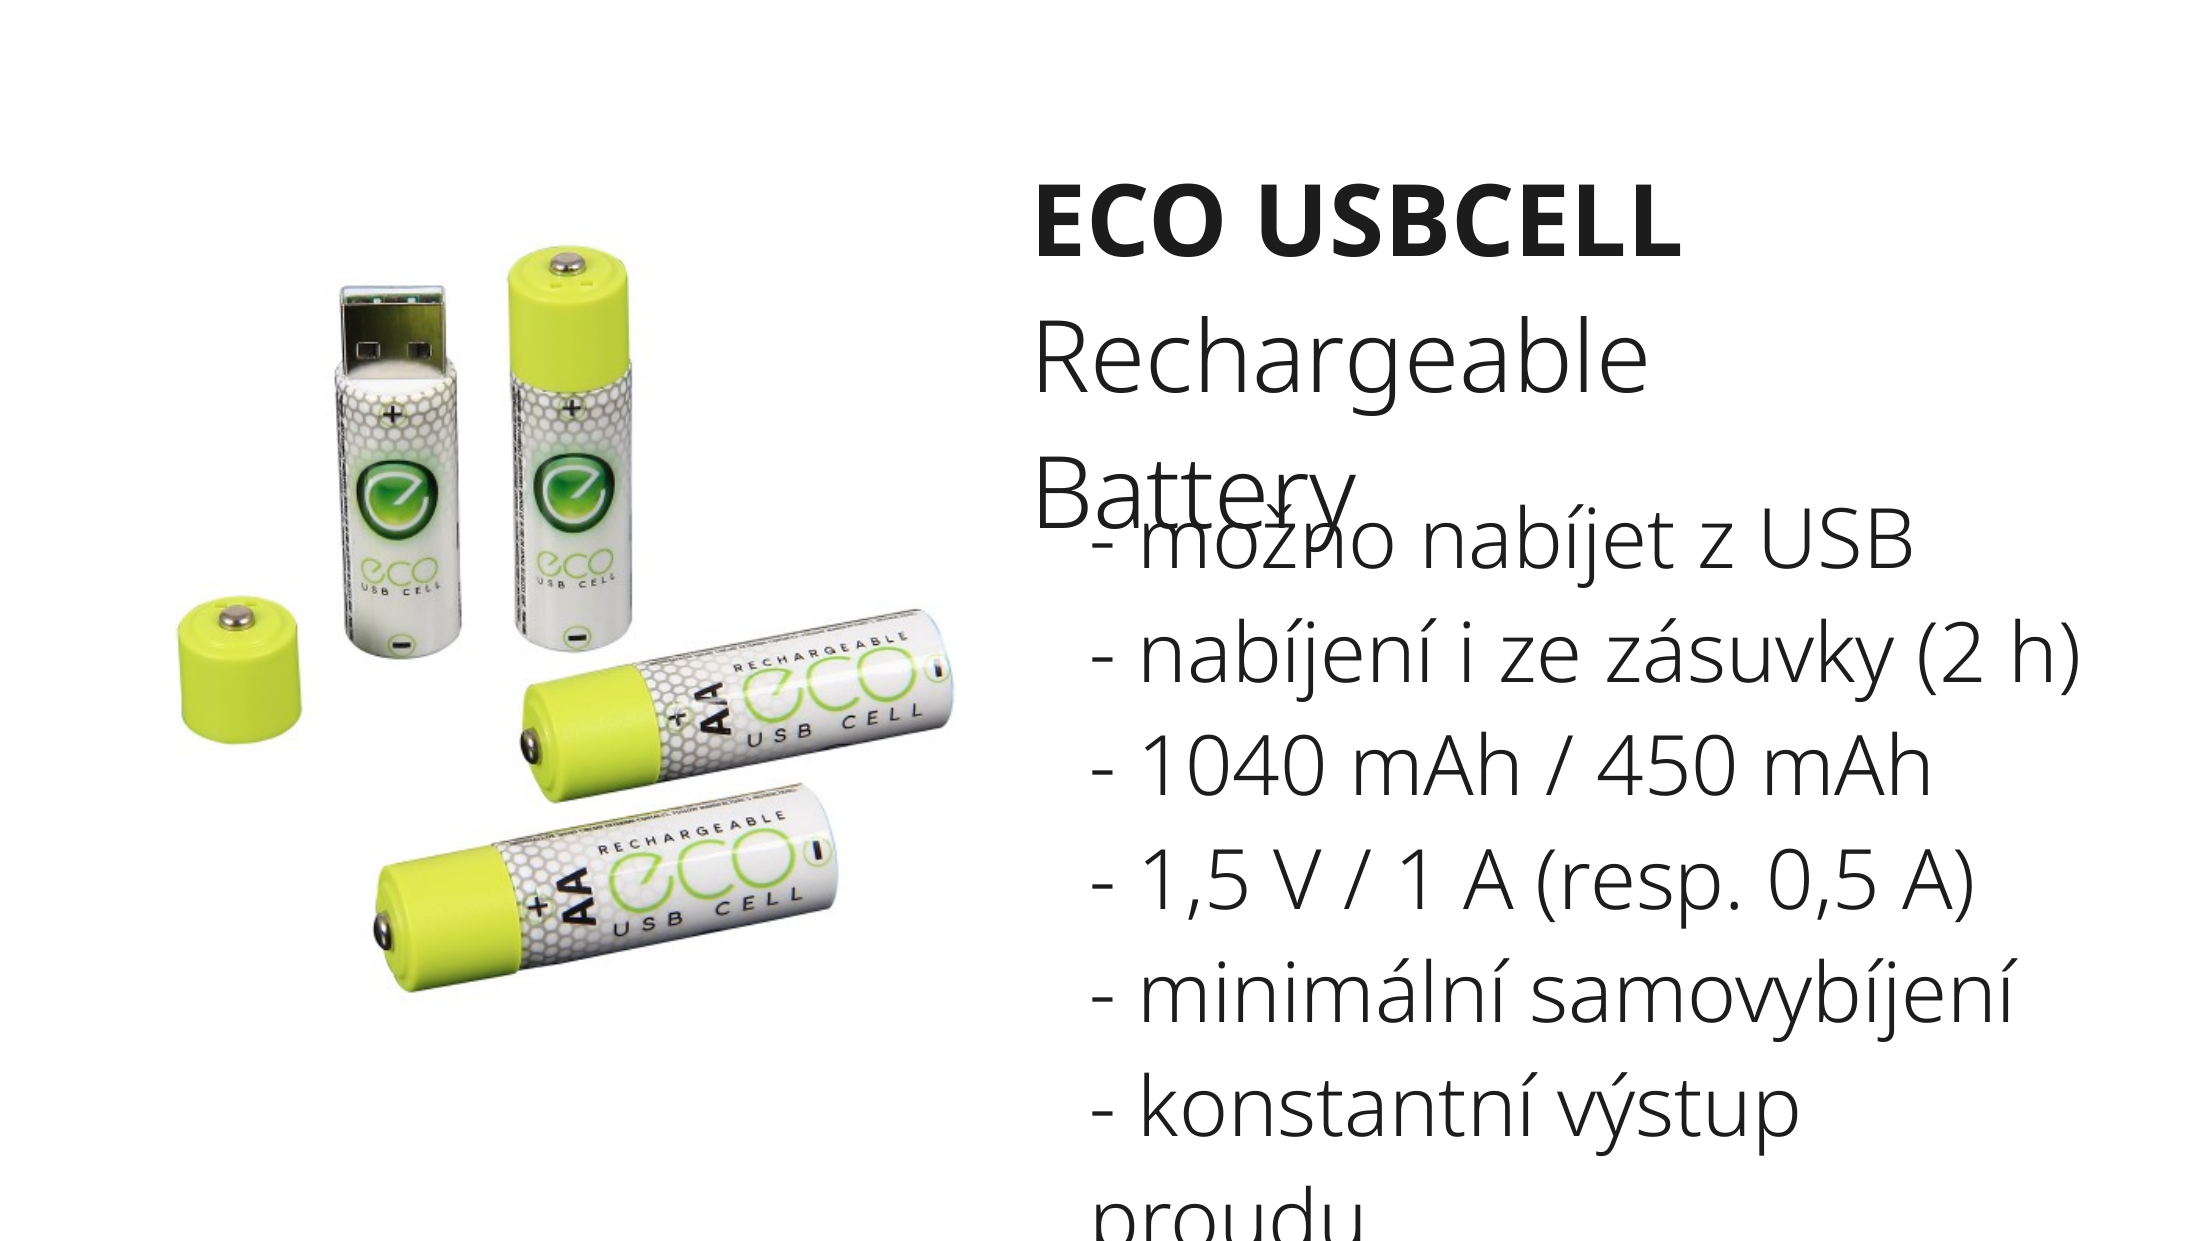

ECO USBCELL
Rechargeable Battery
- možno nabíjet z USB
- nabíjení i ze zásuvky (2 h)
- 1040 mAh / 450 mAh
- 1,5 V / 1 A (resp. 0,5 A)
- minimální samovybíjení
- konstantní výstup proudu